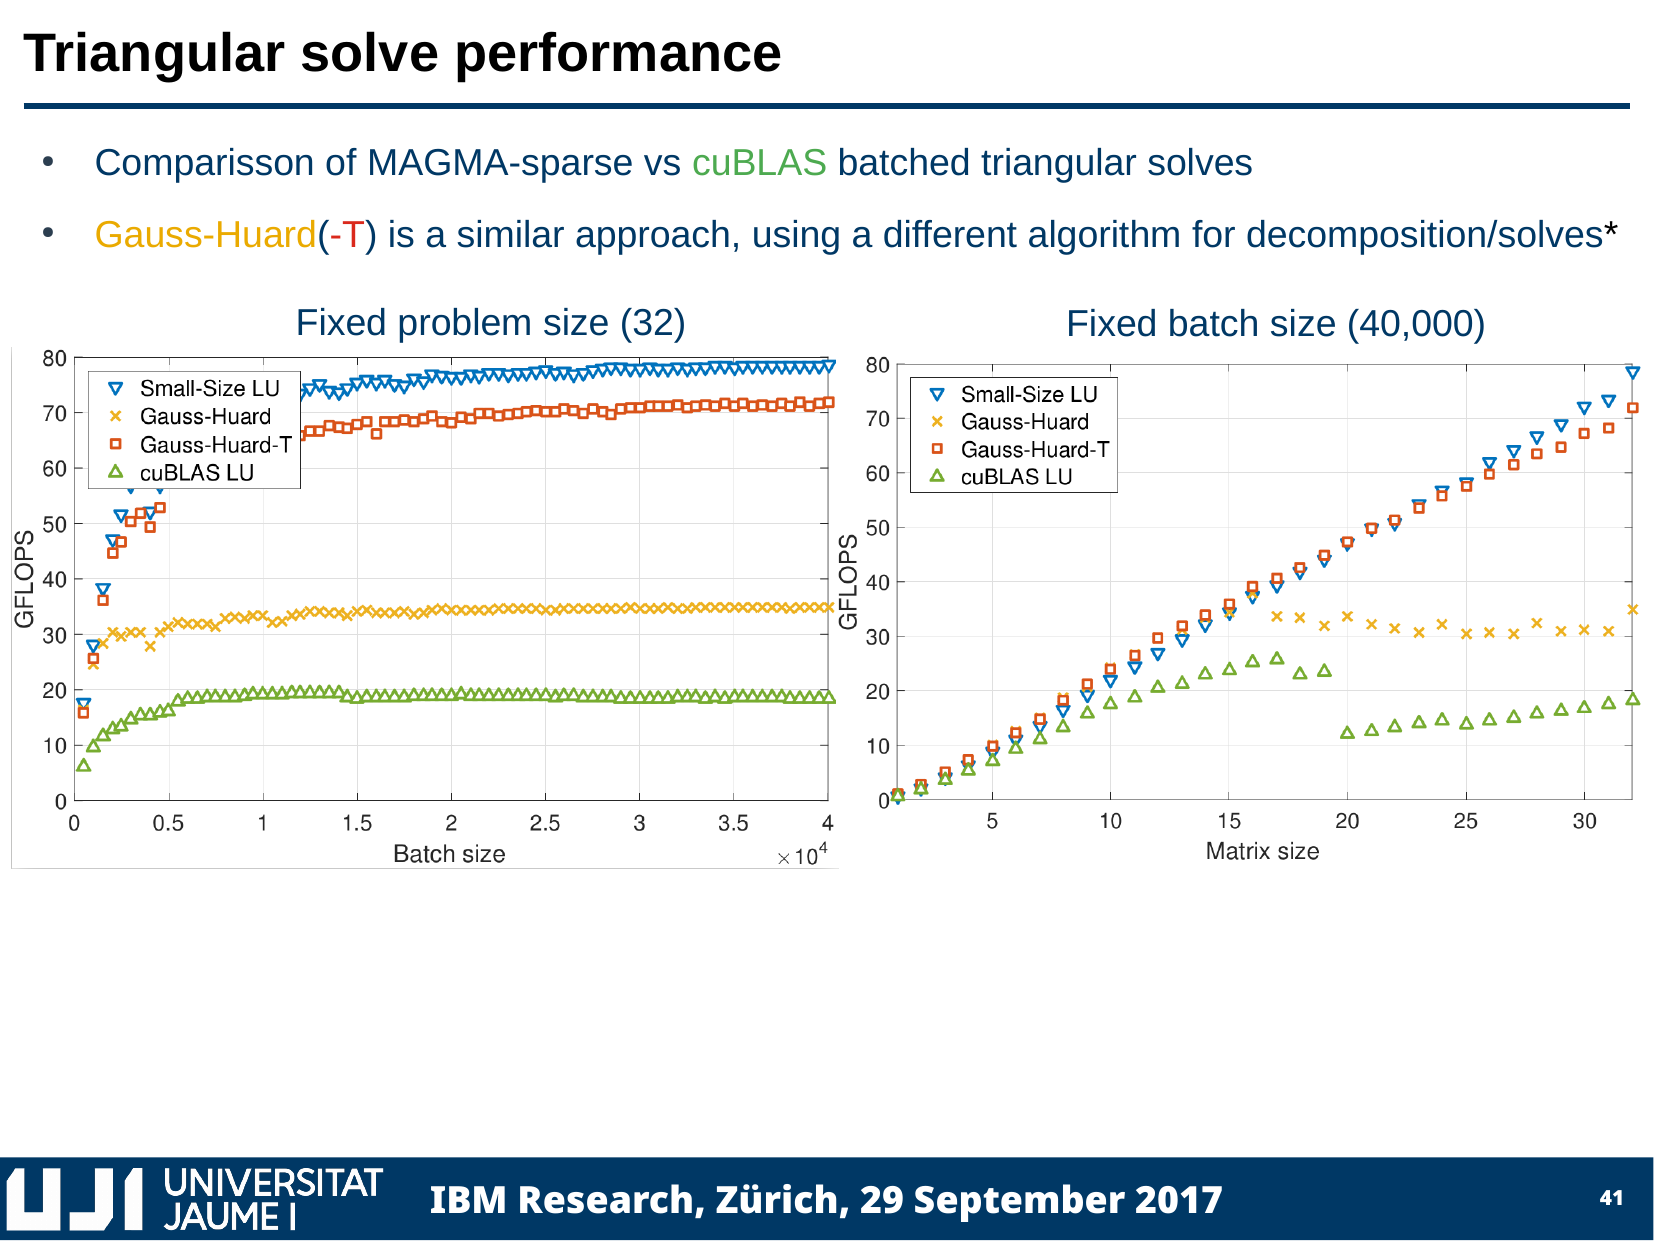

# Triangular solve performance
Comparisson of MAGMA-sparse vs cuBLAS batched triangular solves
Gauss-Huard(-T) is a similar approach, using a different algorithm for decomposition/solves*
Fixed problem size (32)
Fixed batch size (40,000)
IBM Research, Zürich, 29 September 2017
41